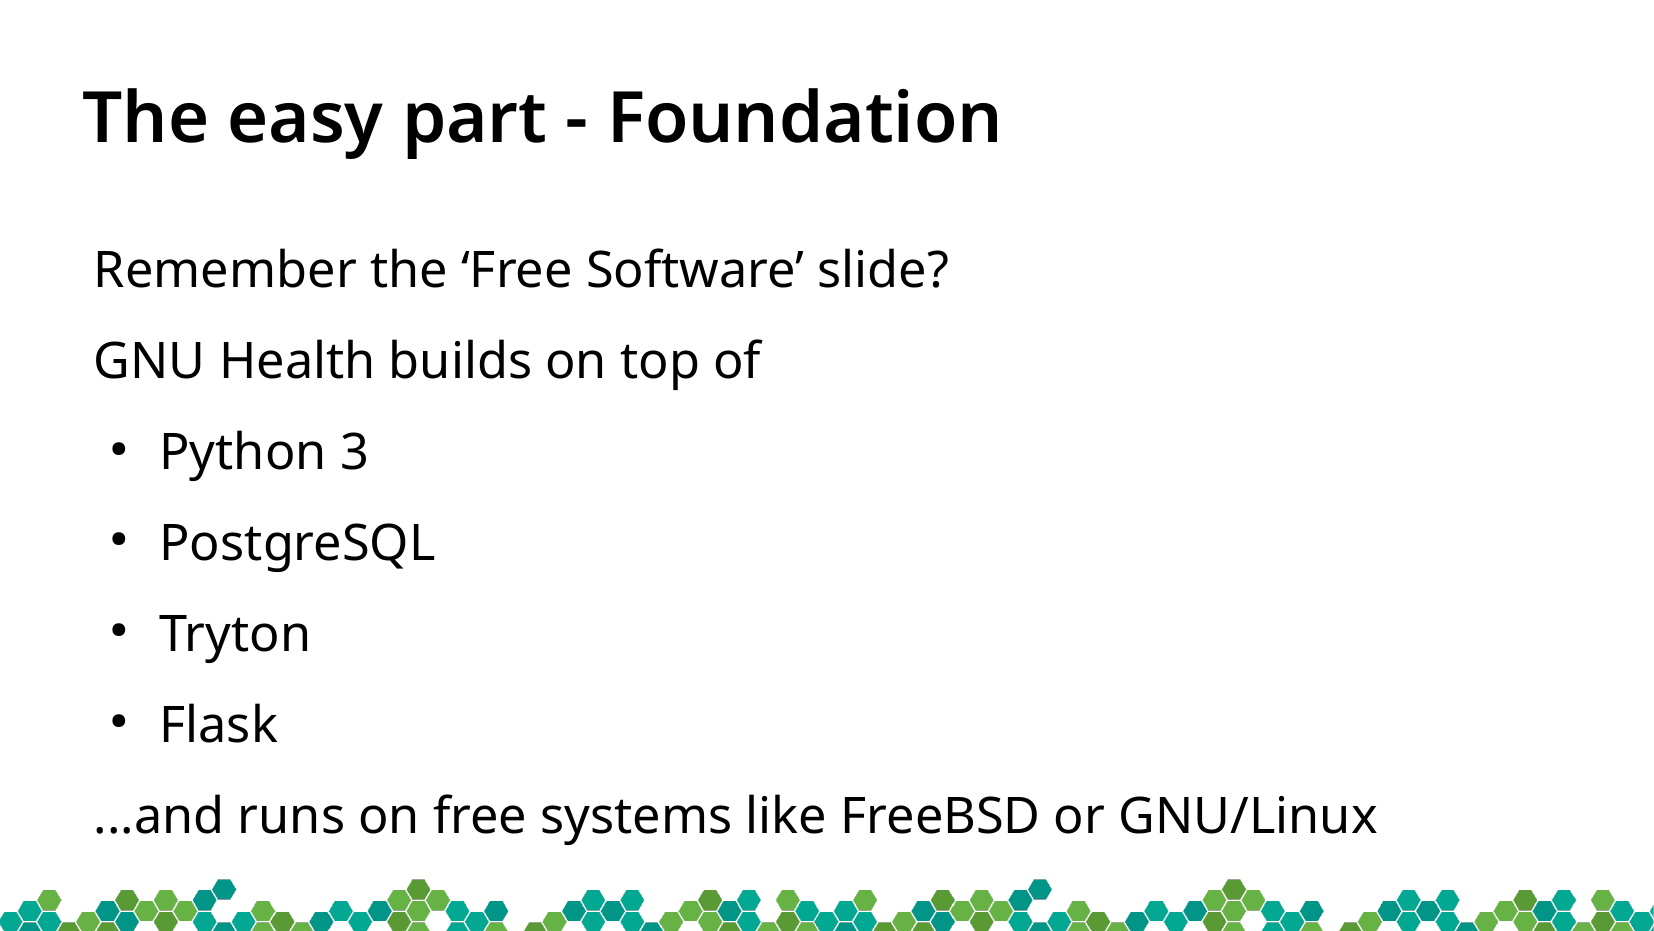

# The easy part - Foundation
Remember the ‘Free Software’ slide?
GNU Health builds on top of
Python 3
PostgreSQL
Tryton
Flask
...and runs on free systems like FreeBSD or GNU/Linux